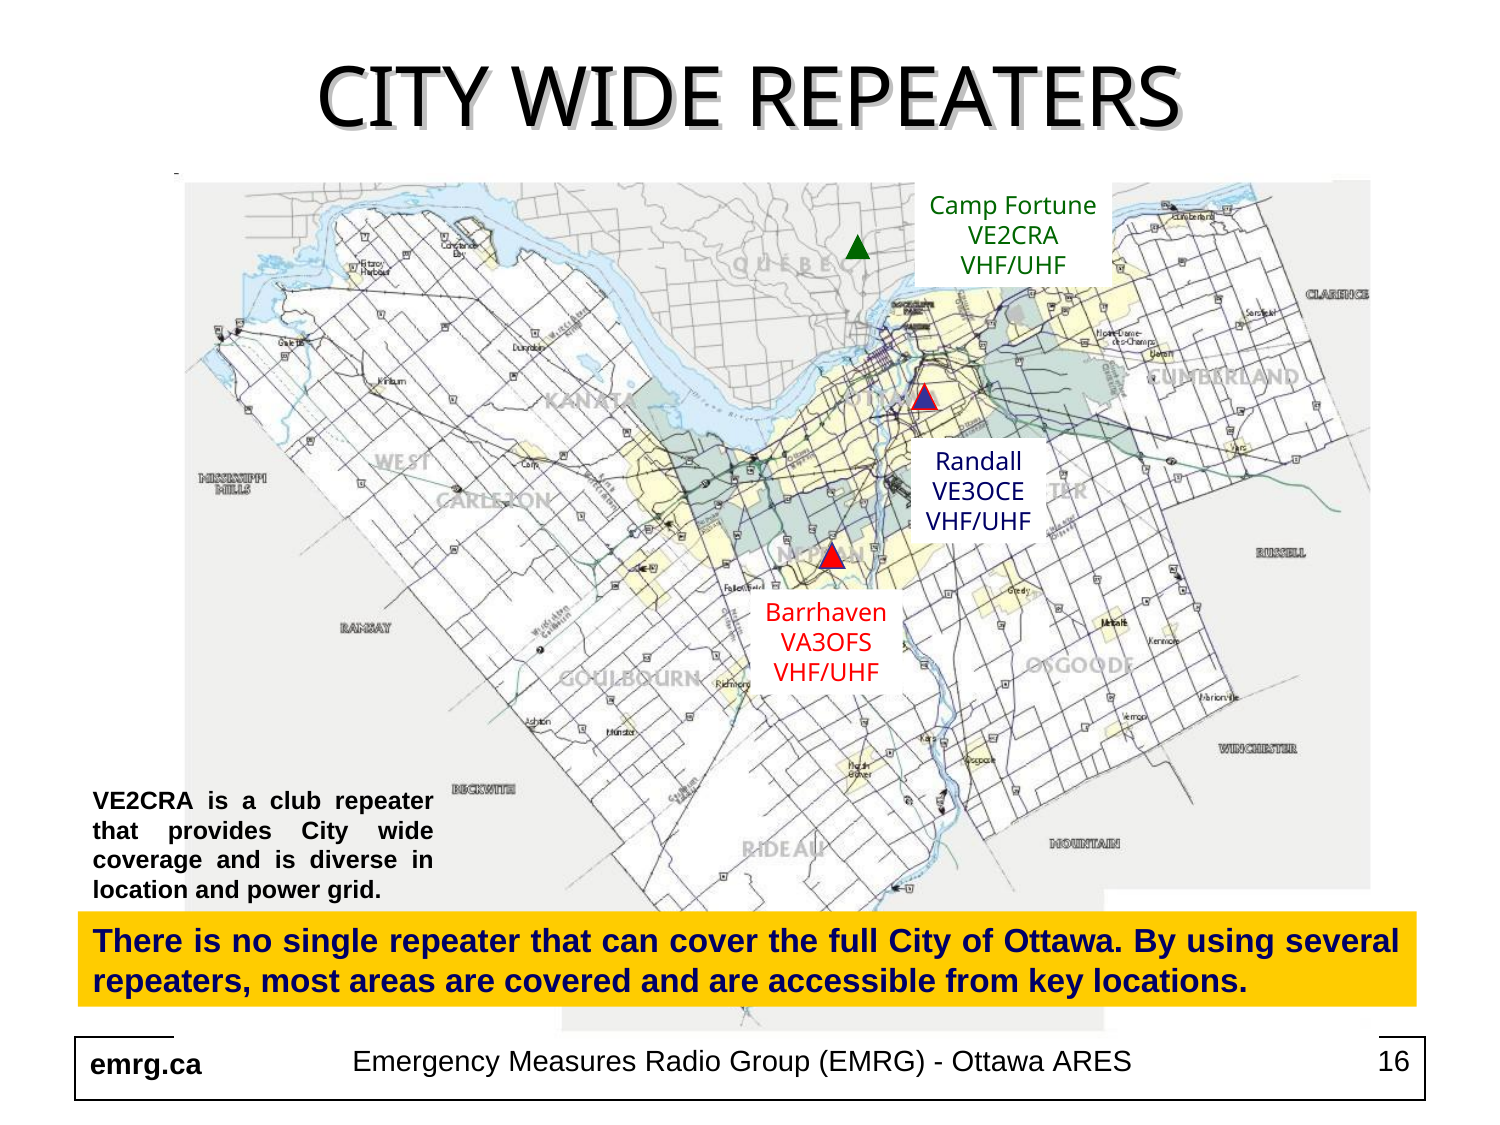

CITY WIDE REPEATERS
Camp Fortune
VE2CRA
VHF/UHF
Randall
VE3OCE
VHF/UHF
Barrhaven
VA3OFS
VHF/UHF
VE2CRA is a club repeater that provides City wide coverage and is diverse in location and power grid.
There is no single repeater that can cover the full City of Ottawa. By using several repeaters, most areas are covered and are accessible from key locations.
Emergency Measures Radio Group (EMRG) - Ottawa ARES
16